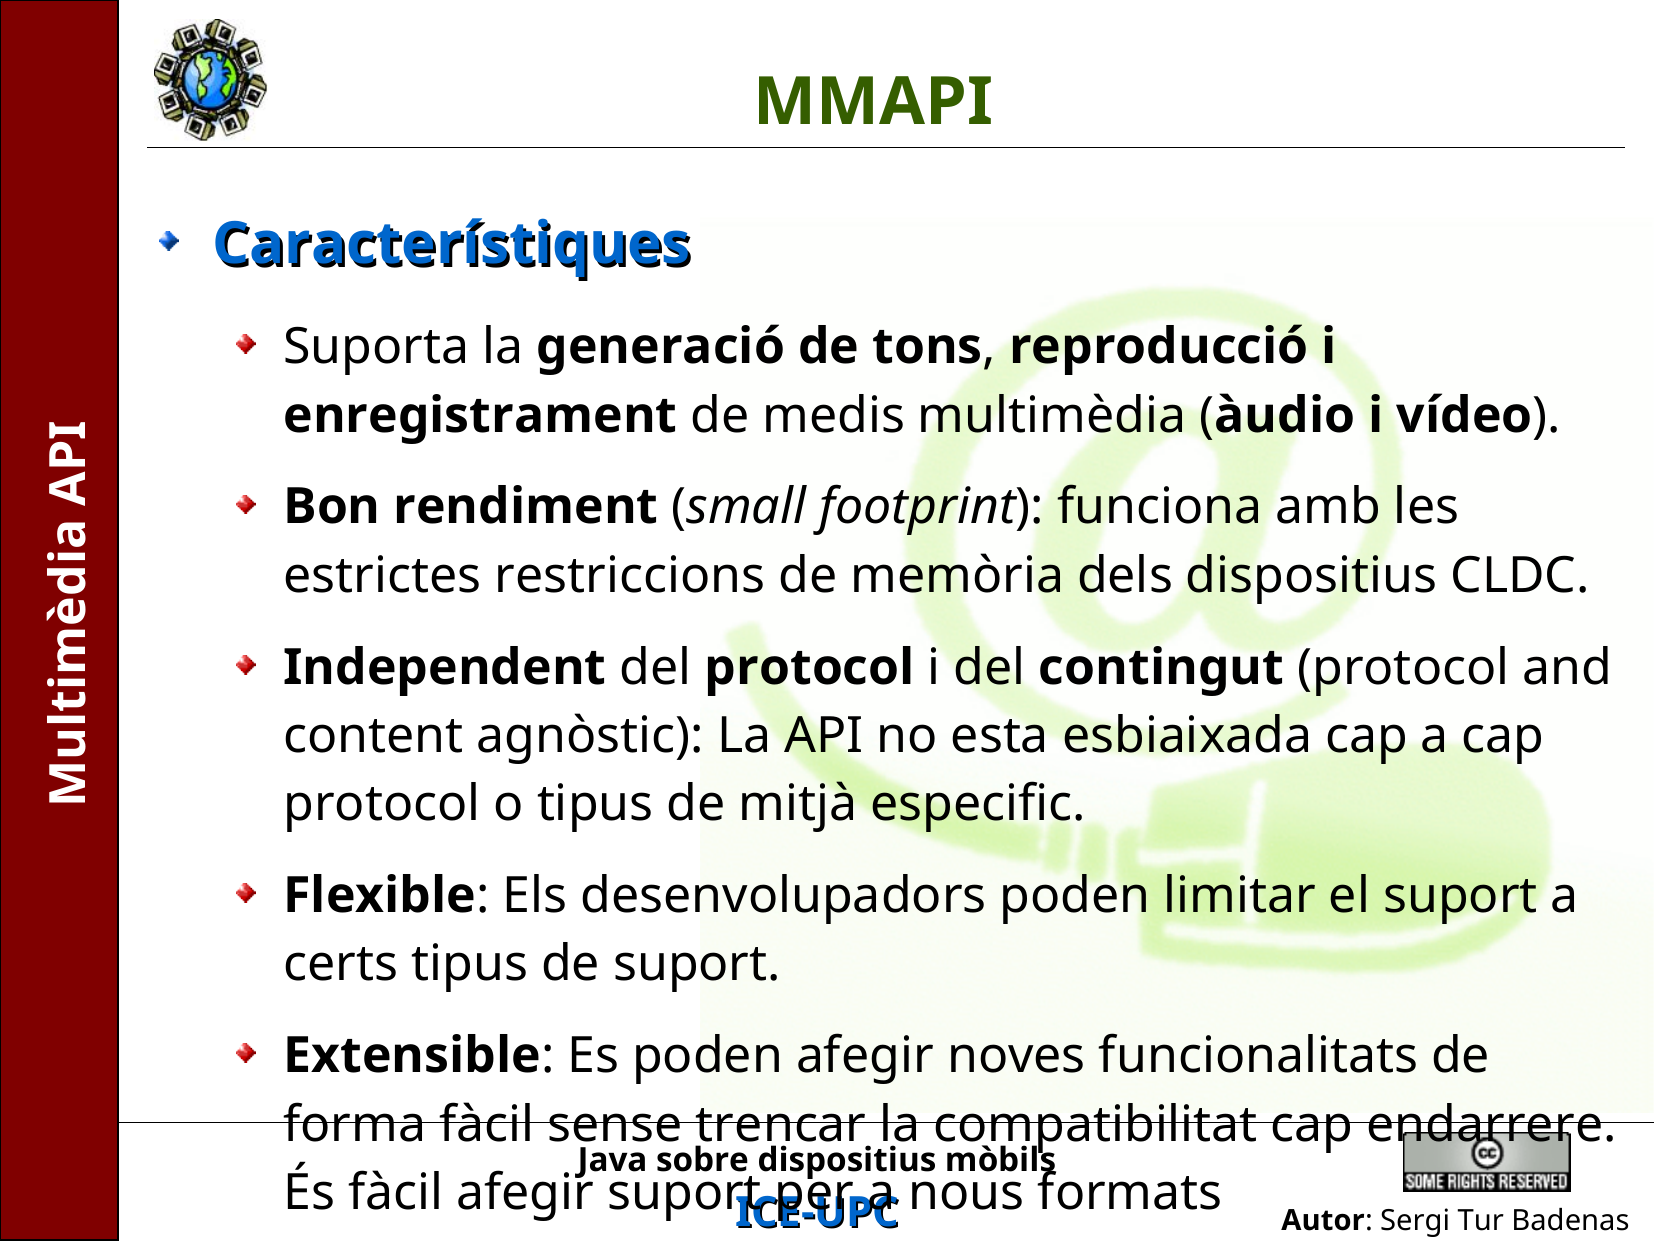

# MMAPI
Característiques
Suporta la generació de tons, reproducció i enregistrament de medis multimèdia (àudio i vídeo).
Bon rendiment (small footprint): funciona amb les estrictes restriccions de memòria dels dispositius CLDC.
Independent del protocol i del contingut (protocol and content agnòstic): La API no esta esbiaixada cap a cap protocol o tipus de mitjà especific.
Flexible: Els desenvolupadors poden limitar el suport a certs tipus de suport.
Extensible: Es poden afegir noves funcionalitats de forma fàcil sense trencar la compatibilitat cap endarrere. És fàcil afegir suport per a nous formats